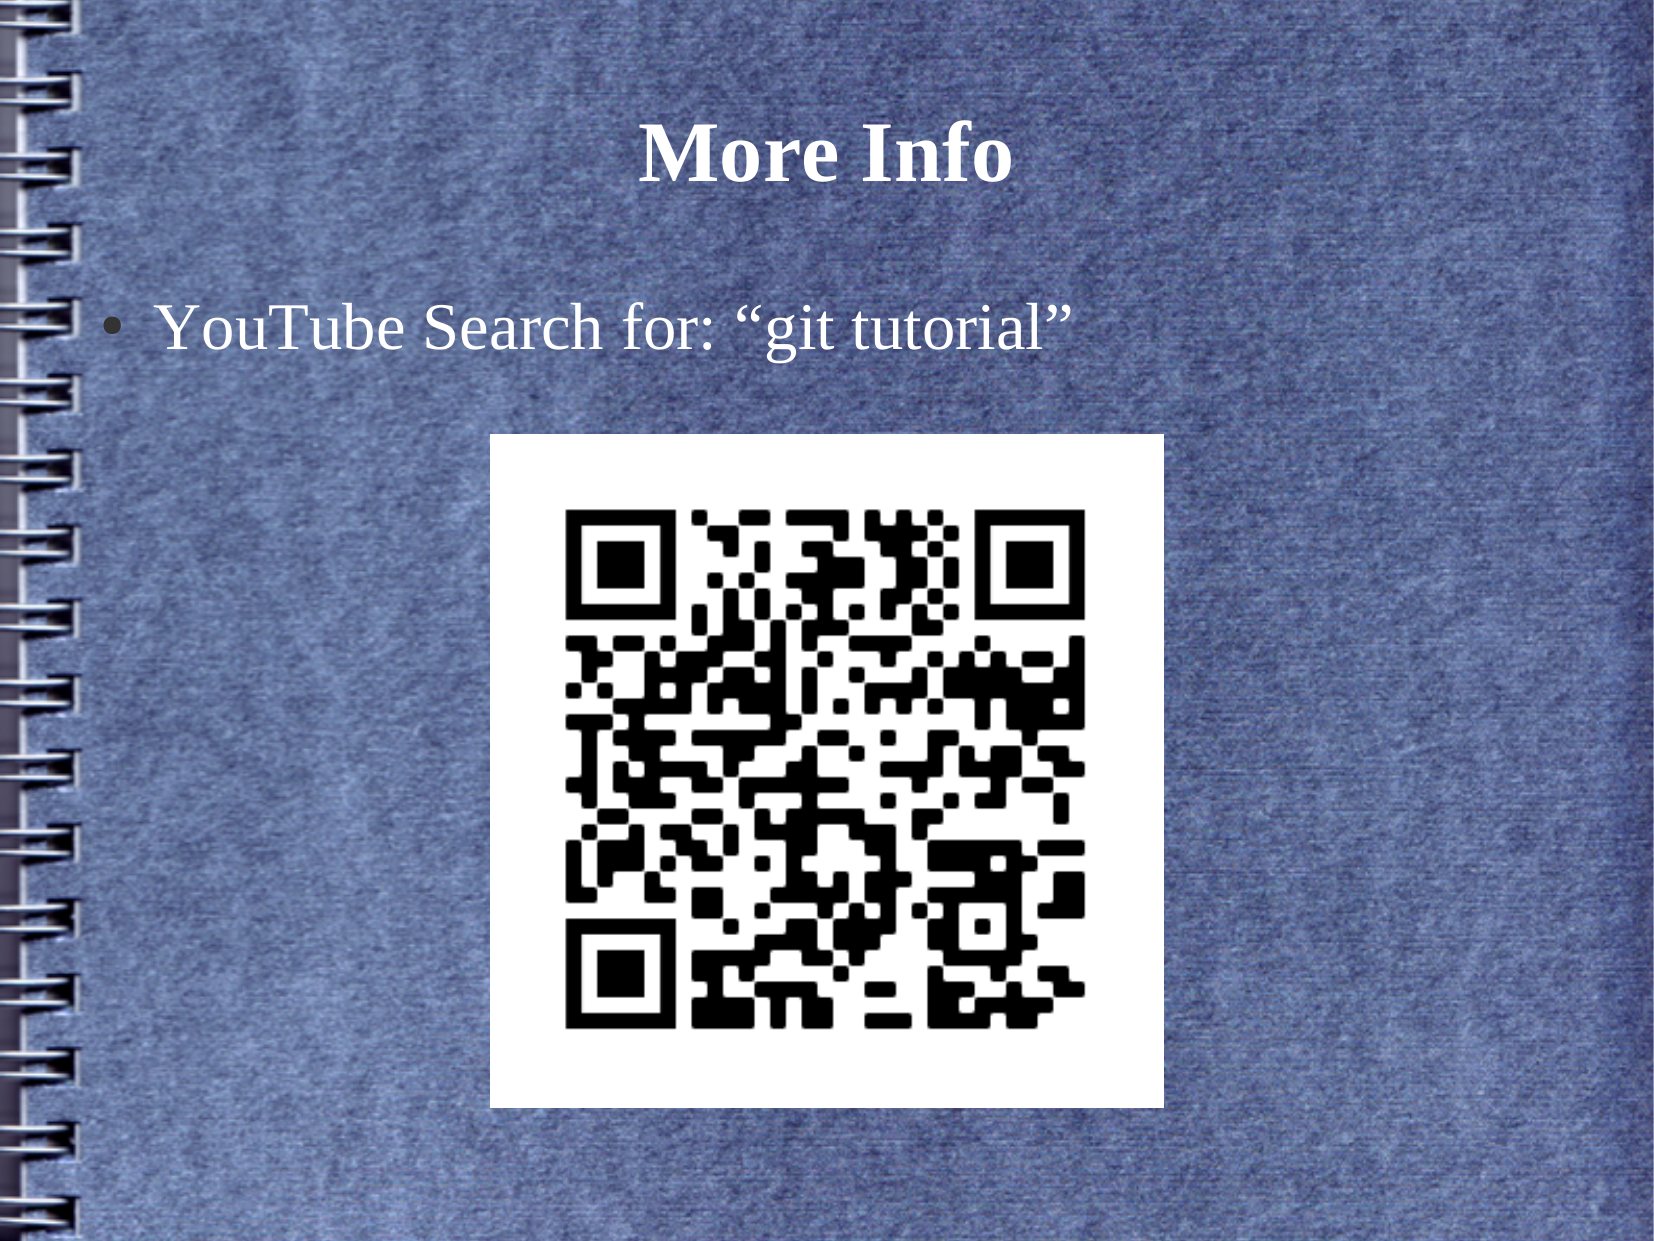

# More Info
YouTube Search for: “git tutorial”